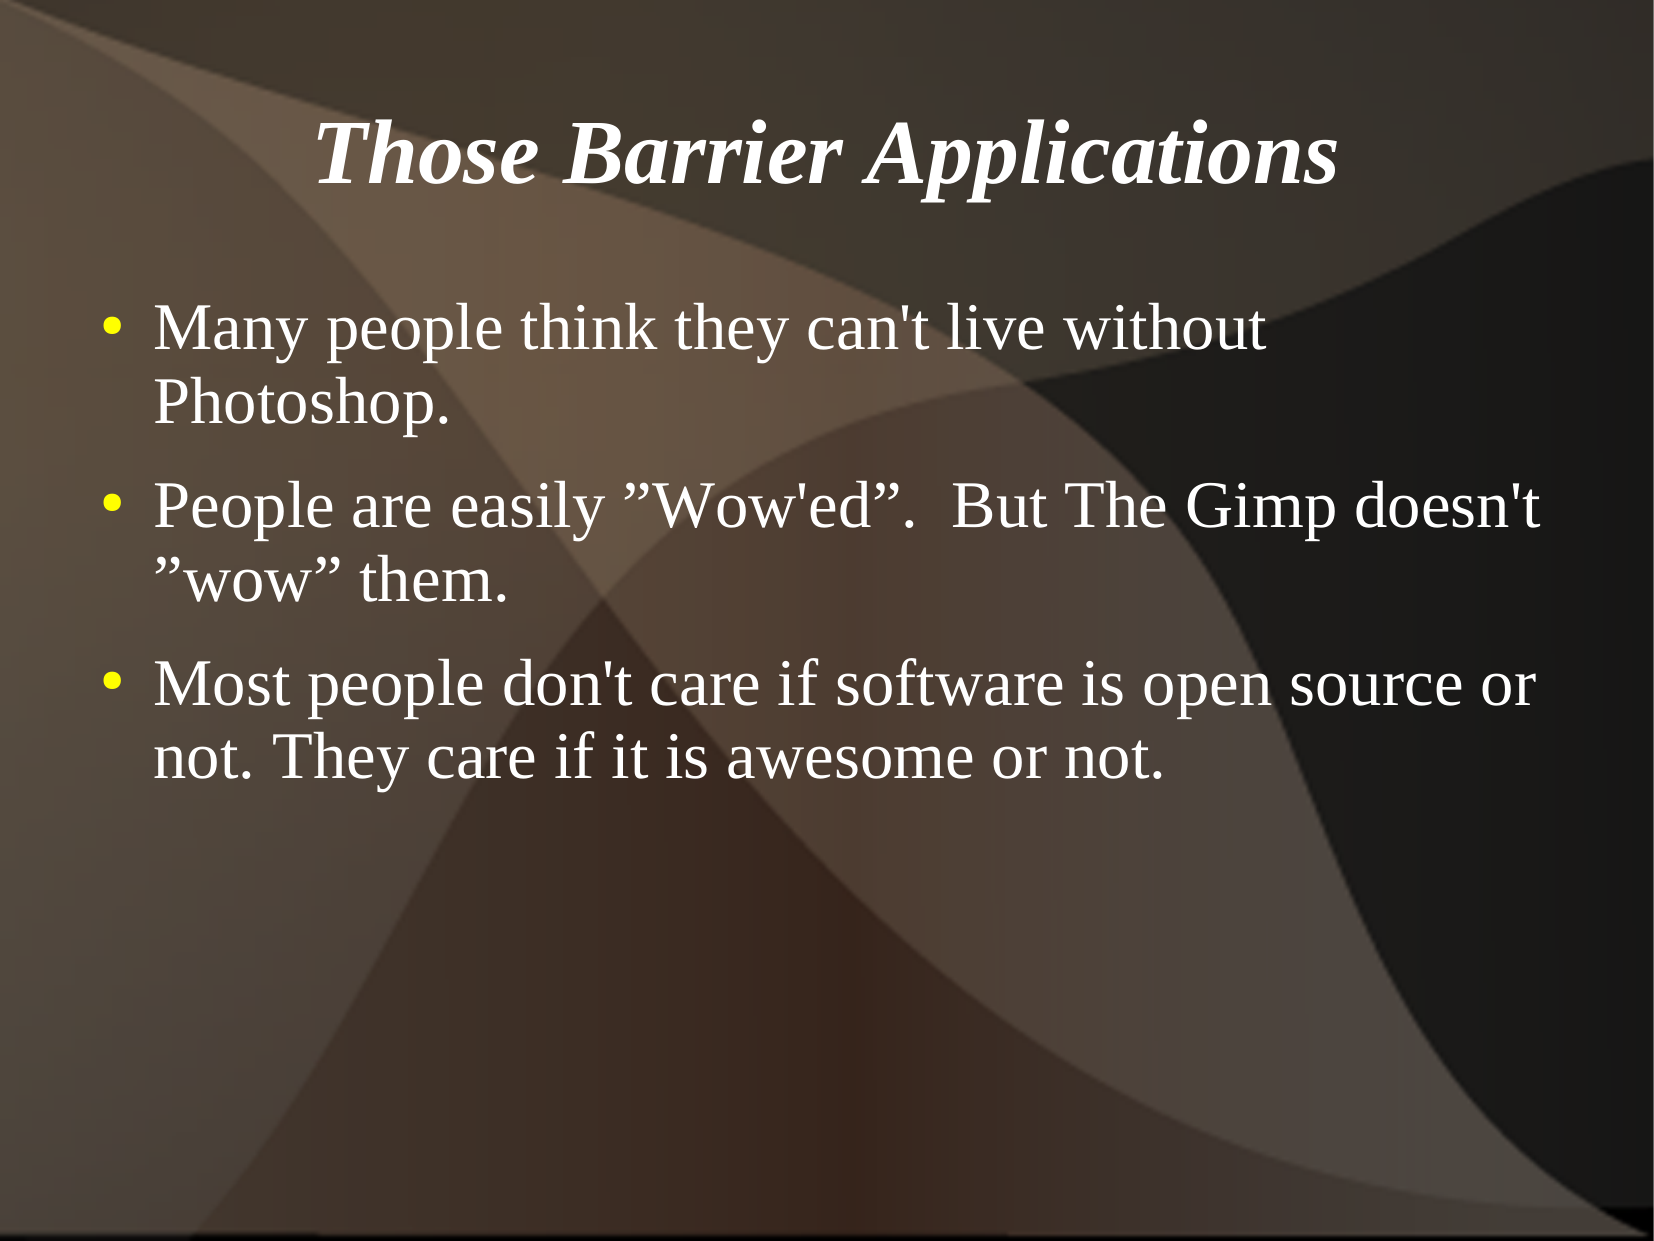

# Those Barrier Applications
Many people think they can't live without Photoshop.
People are easily ”Wow'ed”. But The Gimp doesn't ”wow” them.
Most people don't care if software is open source or not. They care if it is awesome or not.